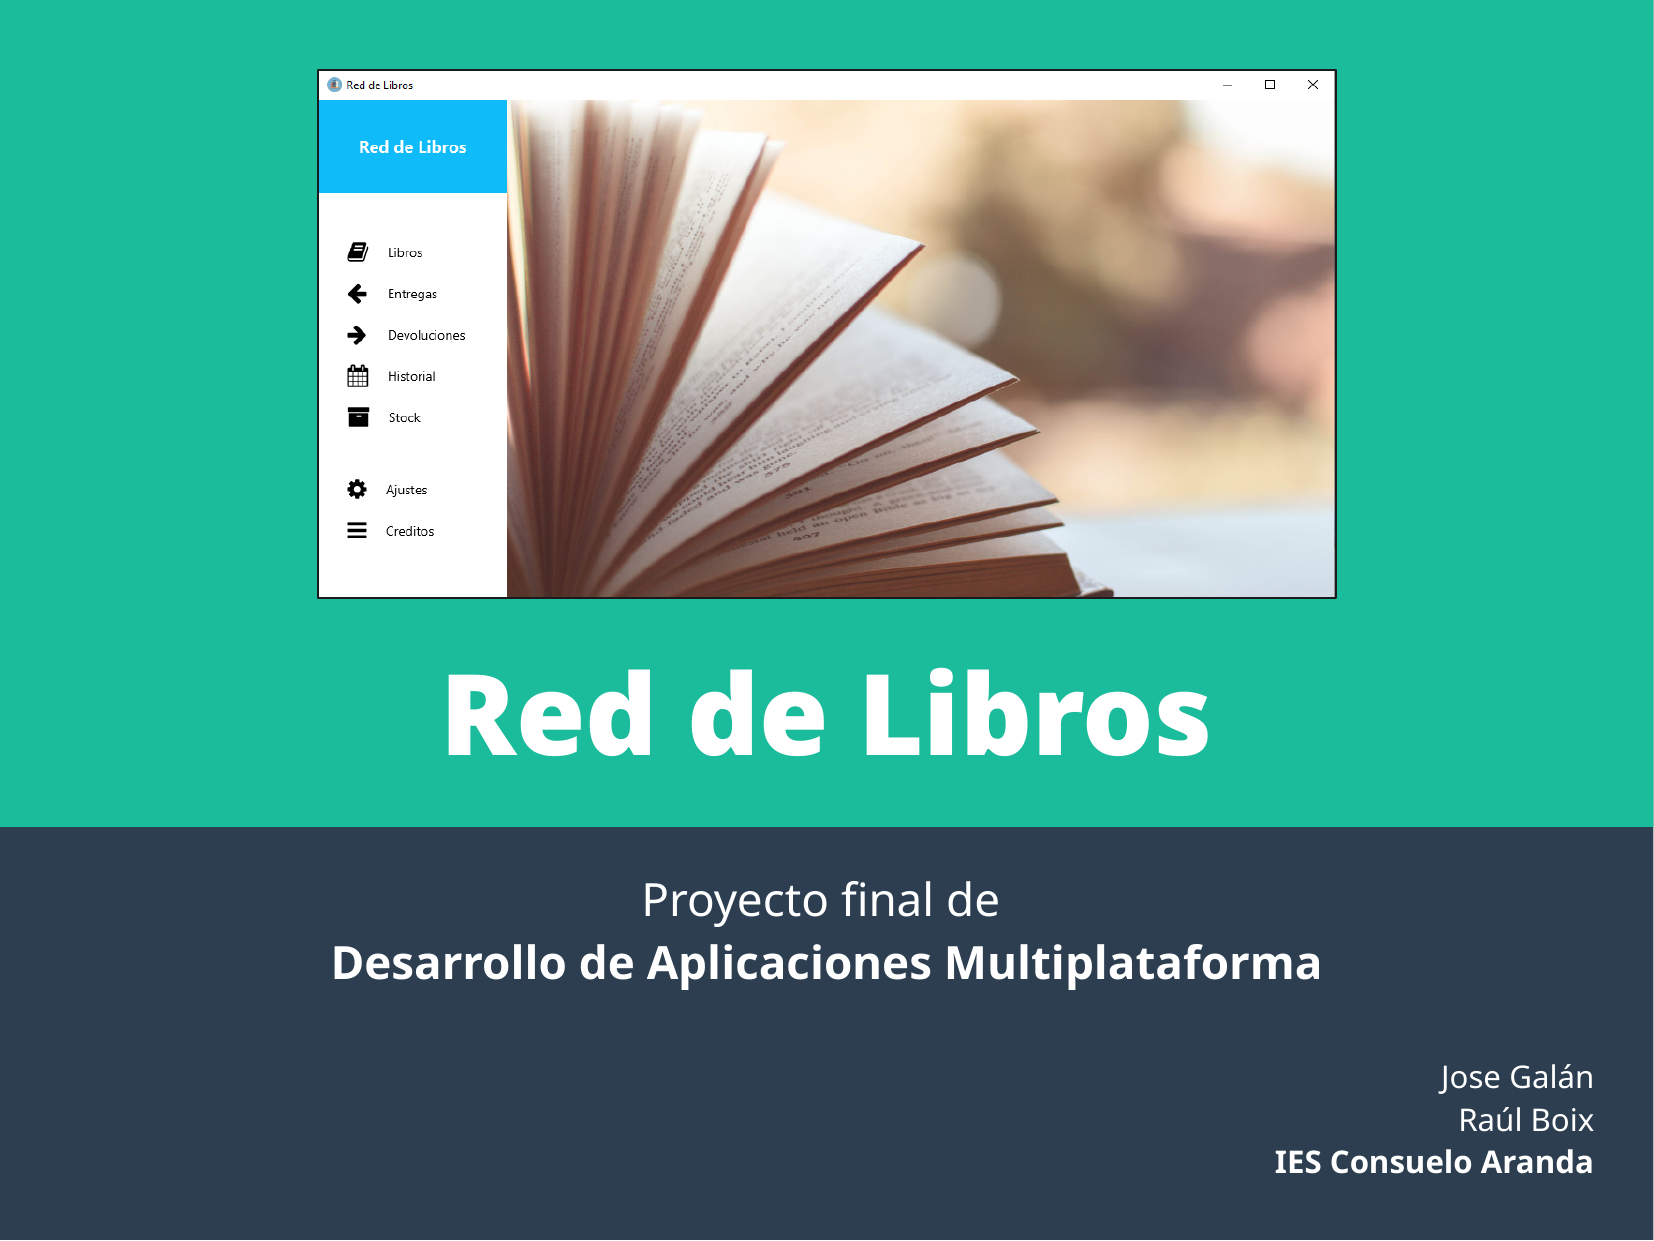

# Red de Libros
Proyecto final de
Desarrollo de Aplicaciones Multiplataforma
Jose Galán
Raúl Boix
IES Consuelo Aranda